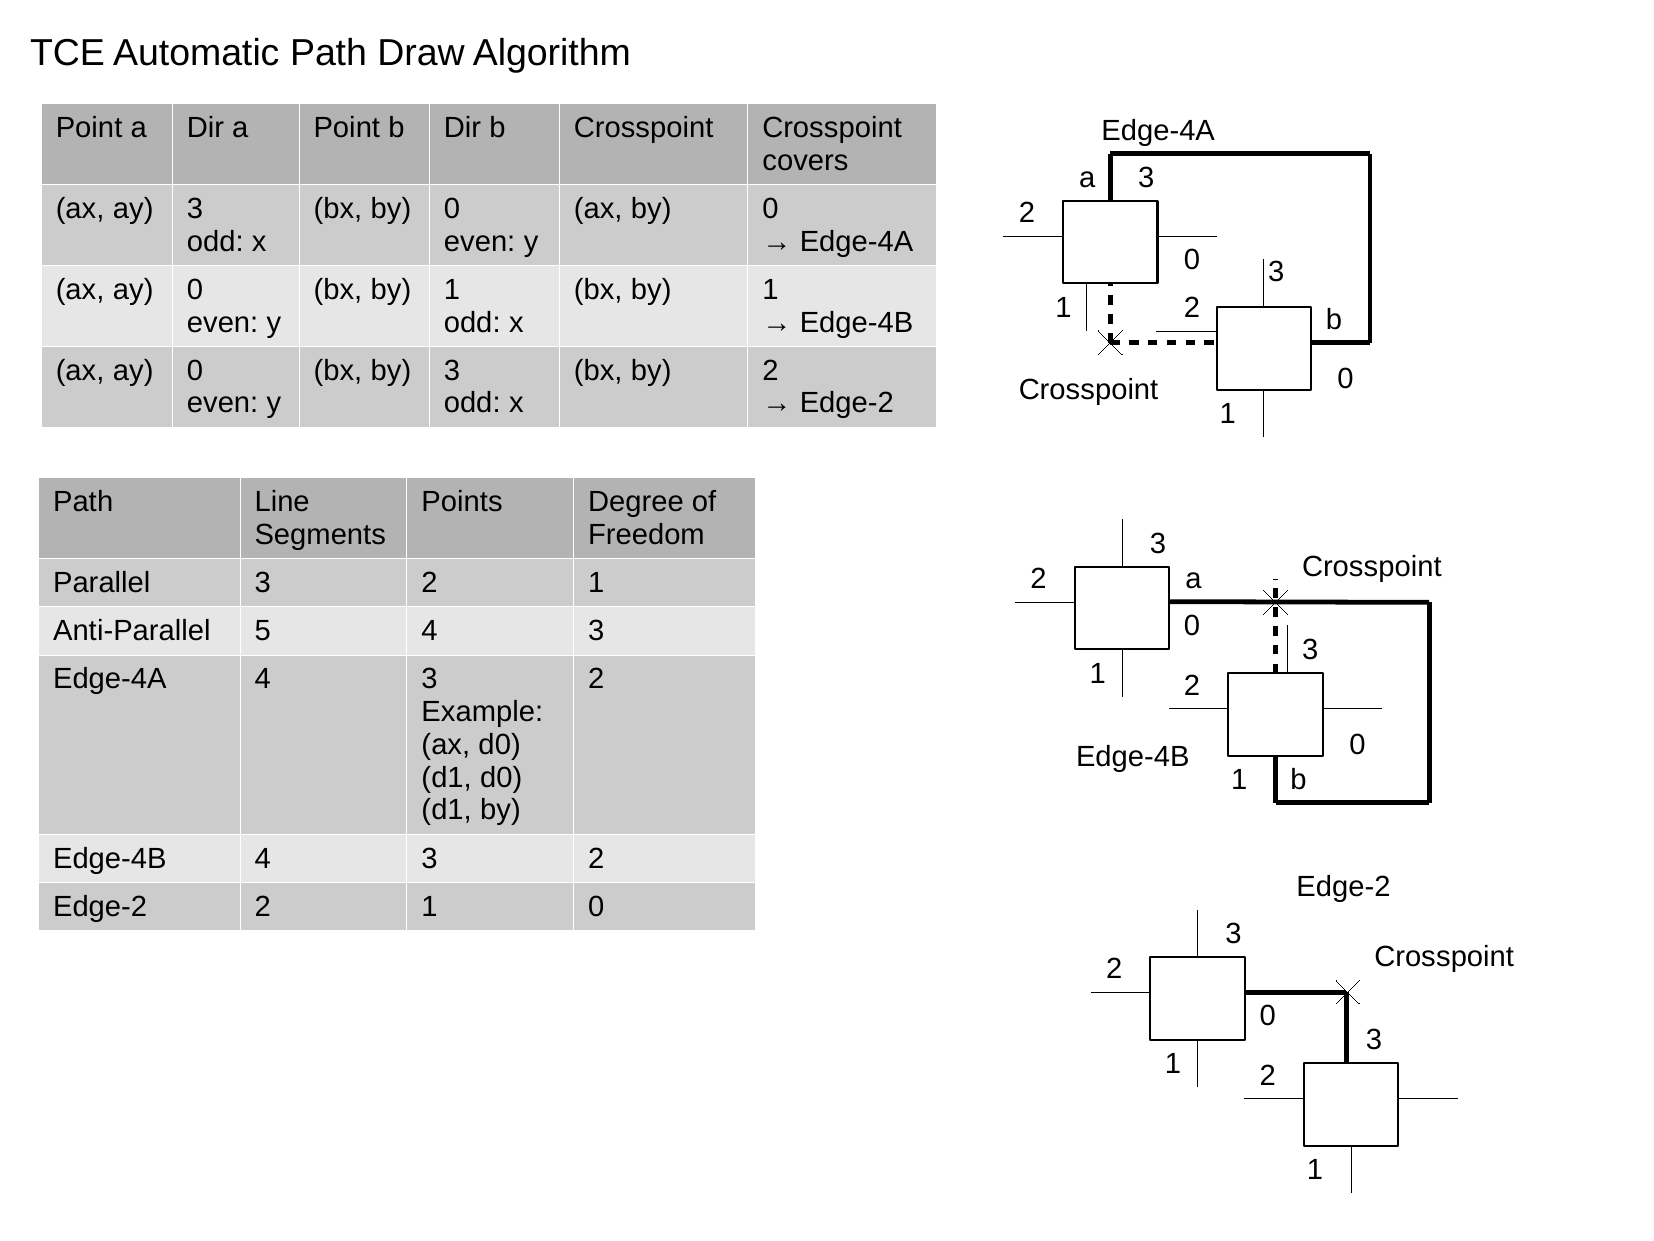

TCE Automatic Path Draw Algorithm
| Point a | Dir a | Point b | Dir b | Crosspoint | Crosspoint covers |
| --- | --- | --- | --- | --- | --- |
| (ax, ay) | 3 odd: x | (bx, by) | 0 even: y | (ax, by) | 0 → Edge-4A |
| (ax, ay) | 0 even: y | (bx, by) | 1 odd: x | (bx, by) | 1 → Edge-4B |
| (ax, ay) | 0 even: y | (bx, by) | 3 odd: x | (bx, by) | 2 → Edge-2 |
Edge-4A
3
a
2
0
3
1
2
b
0
Crosspoint
1
| Path | Line Segments | Points | Degree of Freedom |
| --- | --- | --- | --- |
| Parallel | 3 | 2 | 1 |
| Anti-Parallel | 5 | 4 | 3 |
| Edge-4A | 4 | 3 Example: (ax, d0) (d1, d0) (d1, by) | 2 |
| Edge-4B | 4 | 3 | 2 |
| Edge-2 | 2 | 1 | 0 |
3
Crosspoint
2
a
0
3
1
2
0
Edge-4B
b
1
Edge-2
3
Crosspoint
2
0
3
1
2
1